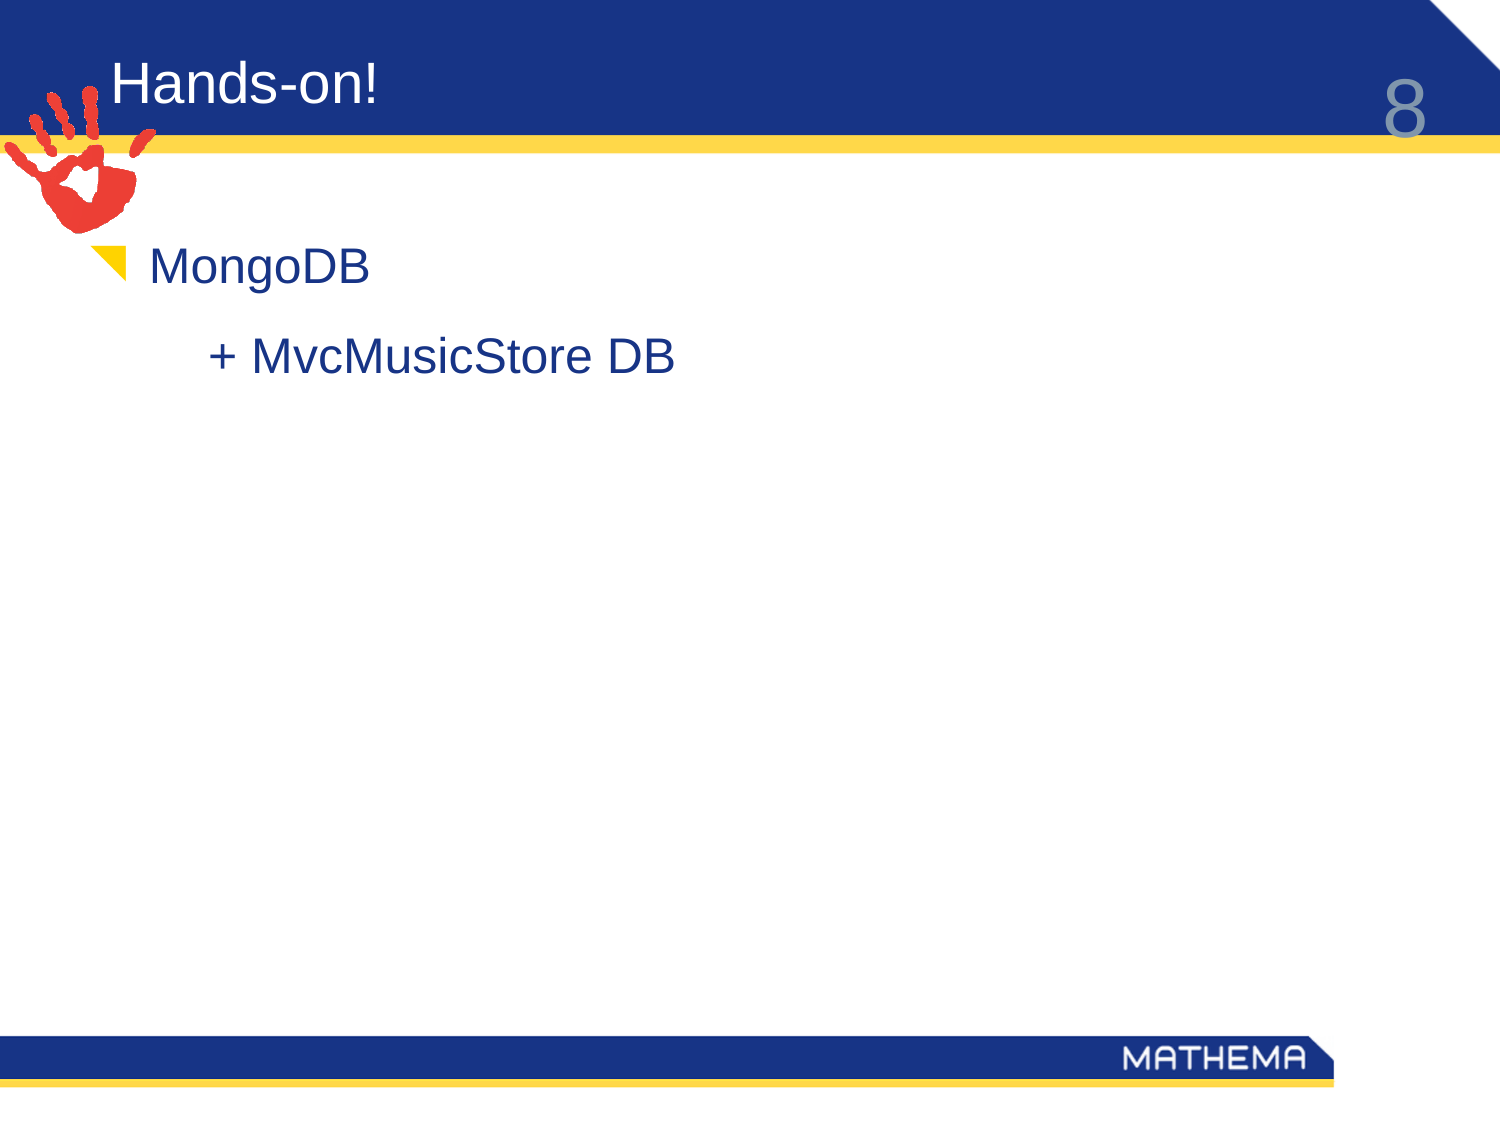

Hands-on!
8
# MongoDB
+ MvcMusicStore DB